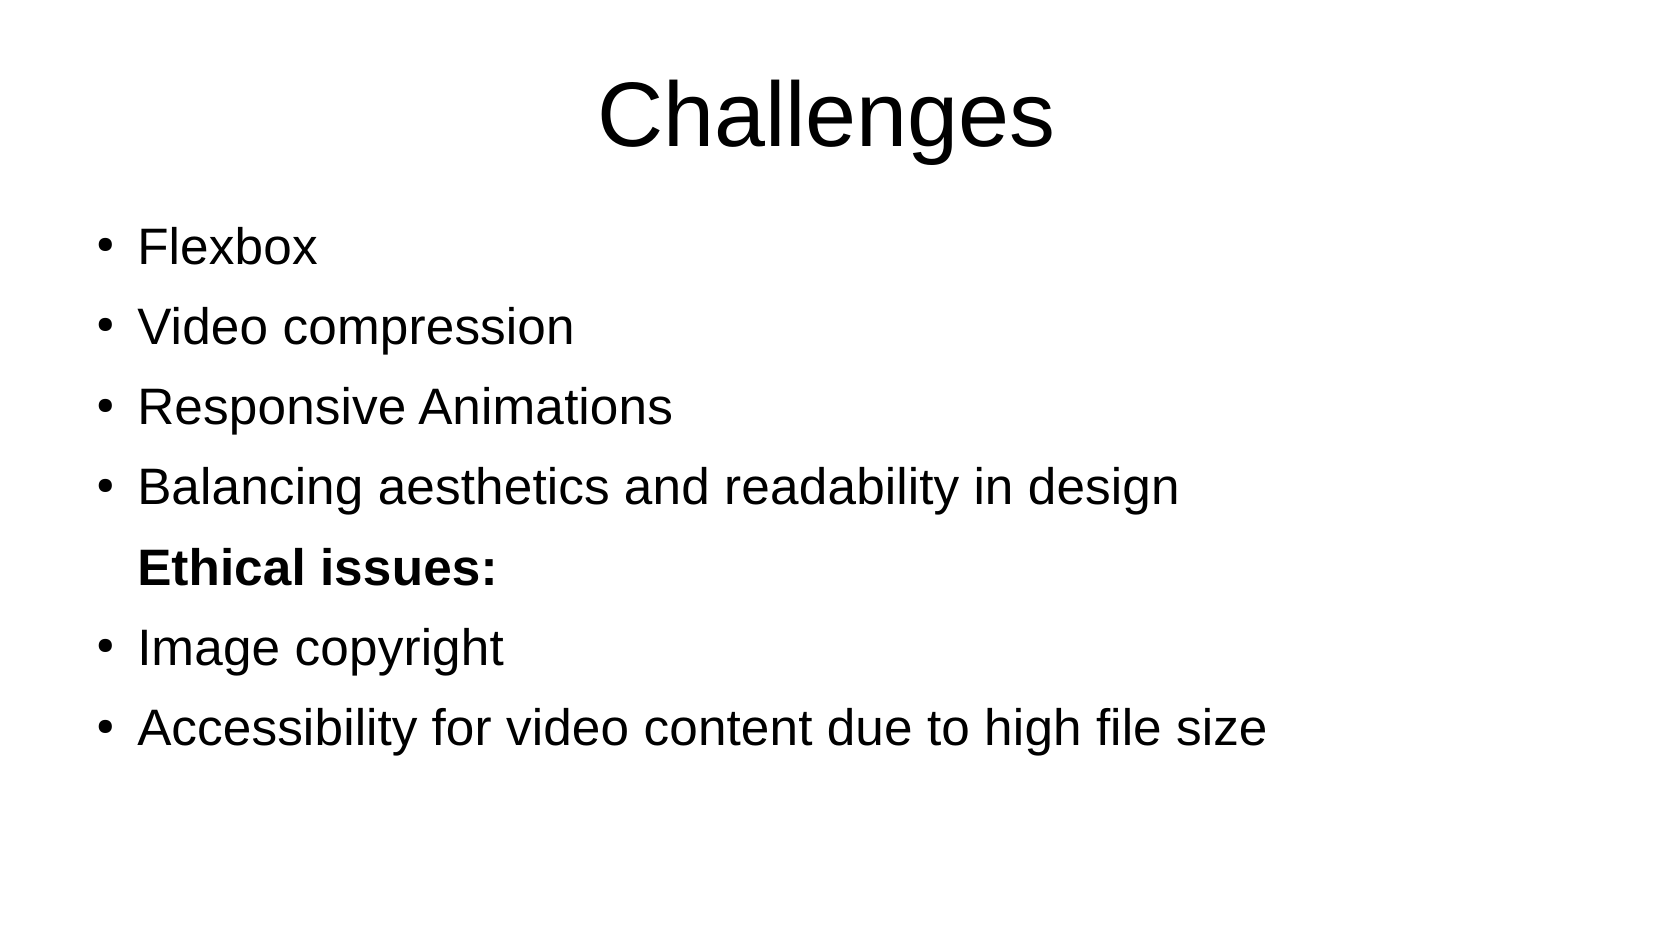

# Challenges
Flexbox
Video compression
Responsive Animations
Balancing aesthetics and readability in design
Ethical issues:
Image copyright
Accessibility for video content due to high file size